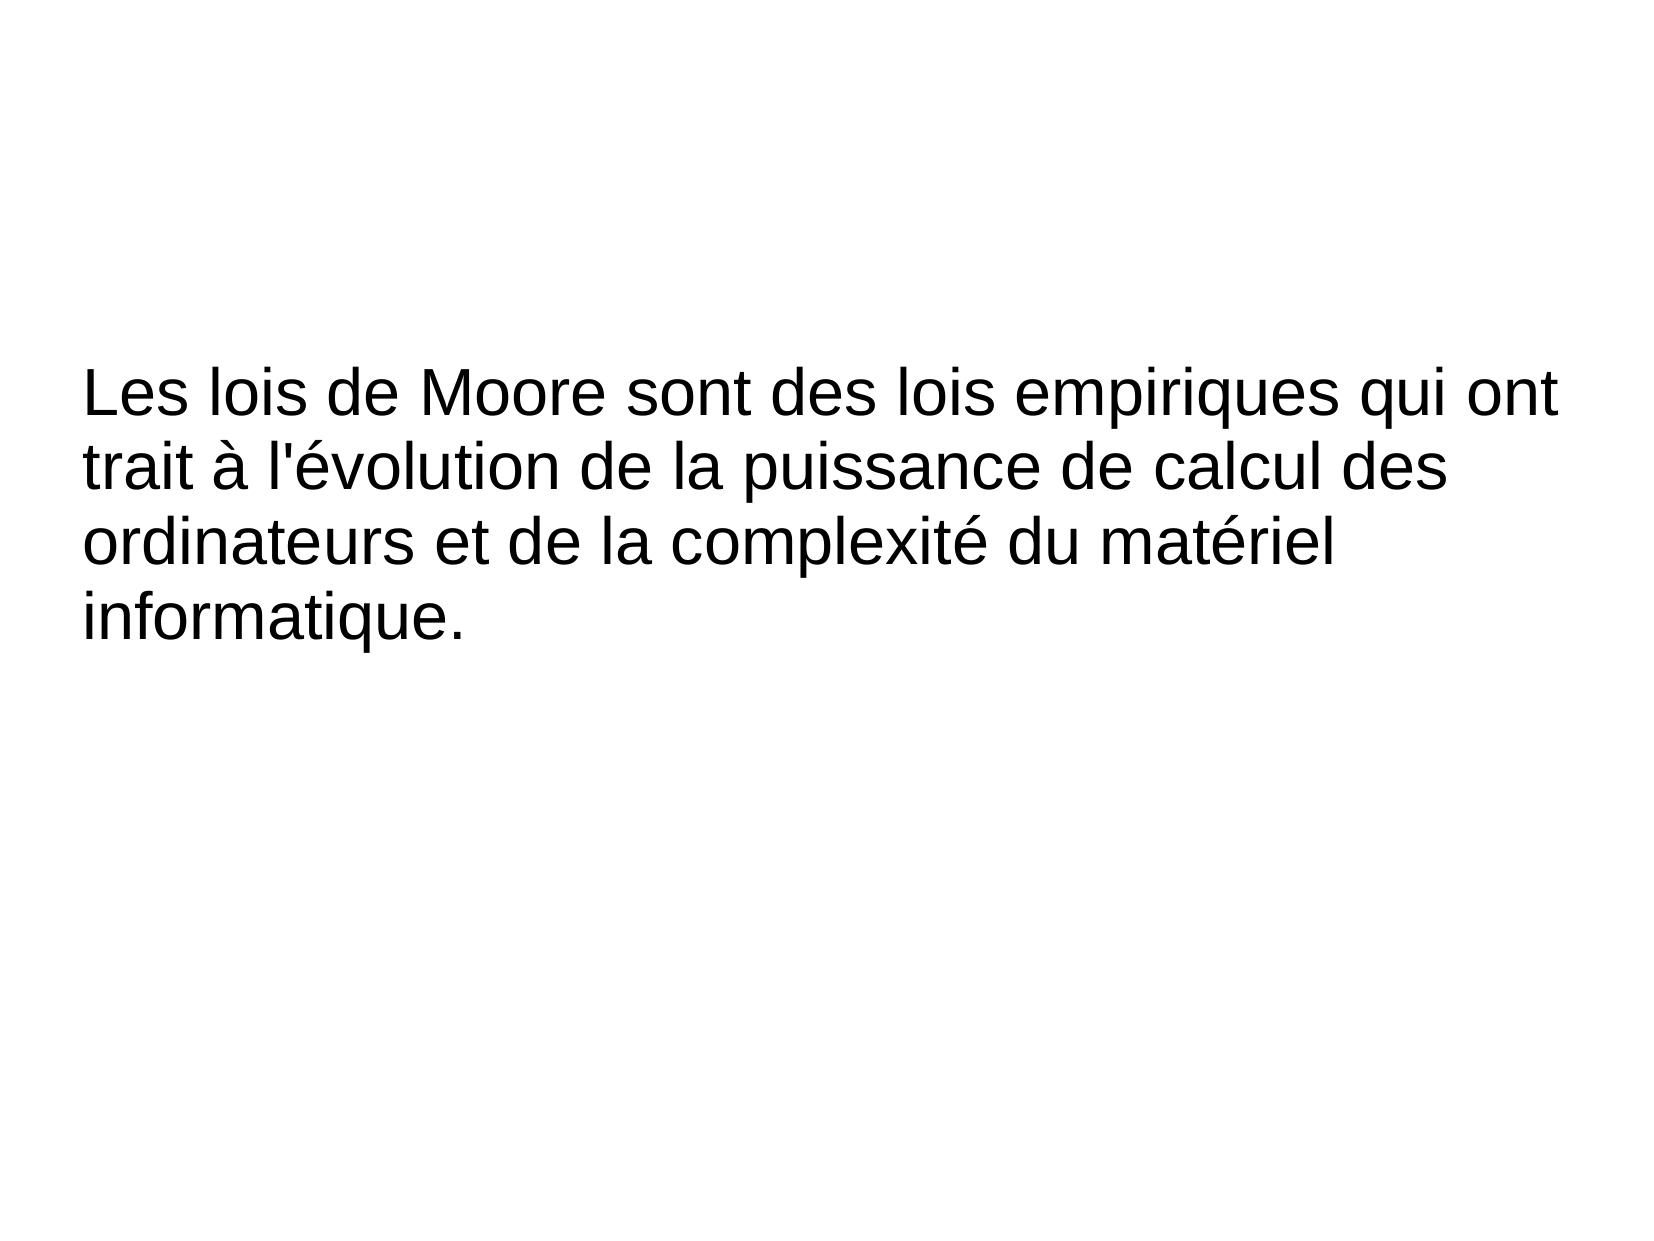

# Les lois de Moore sont des lois empiriques qui ont trait à l'évolution de la puissance de calcul des ordinateurs et de la complexité du matériel informatique.